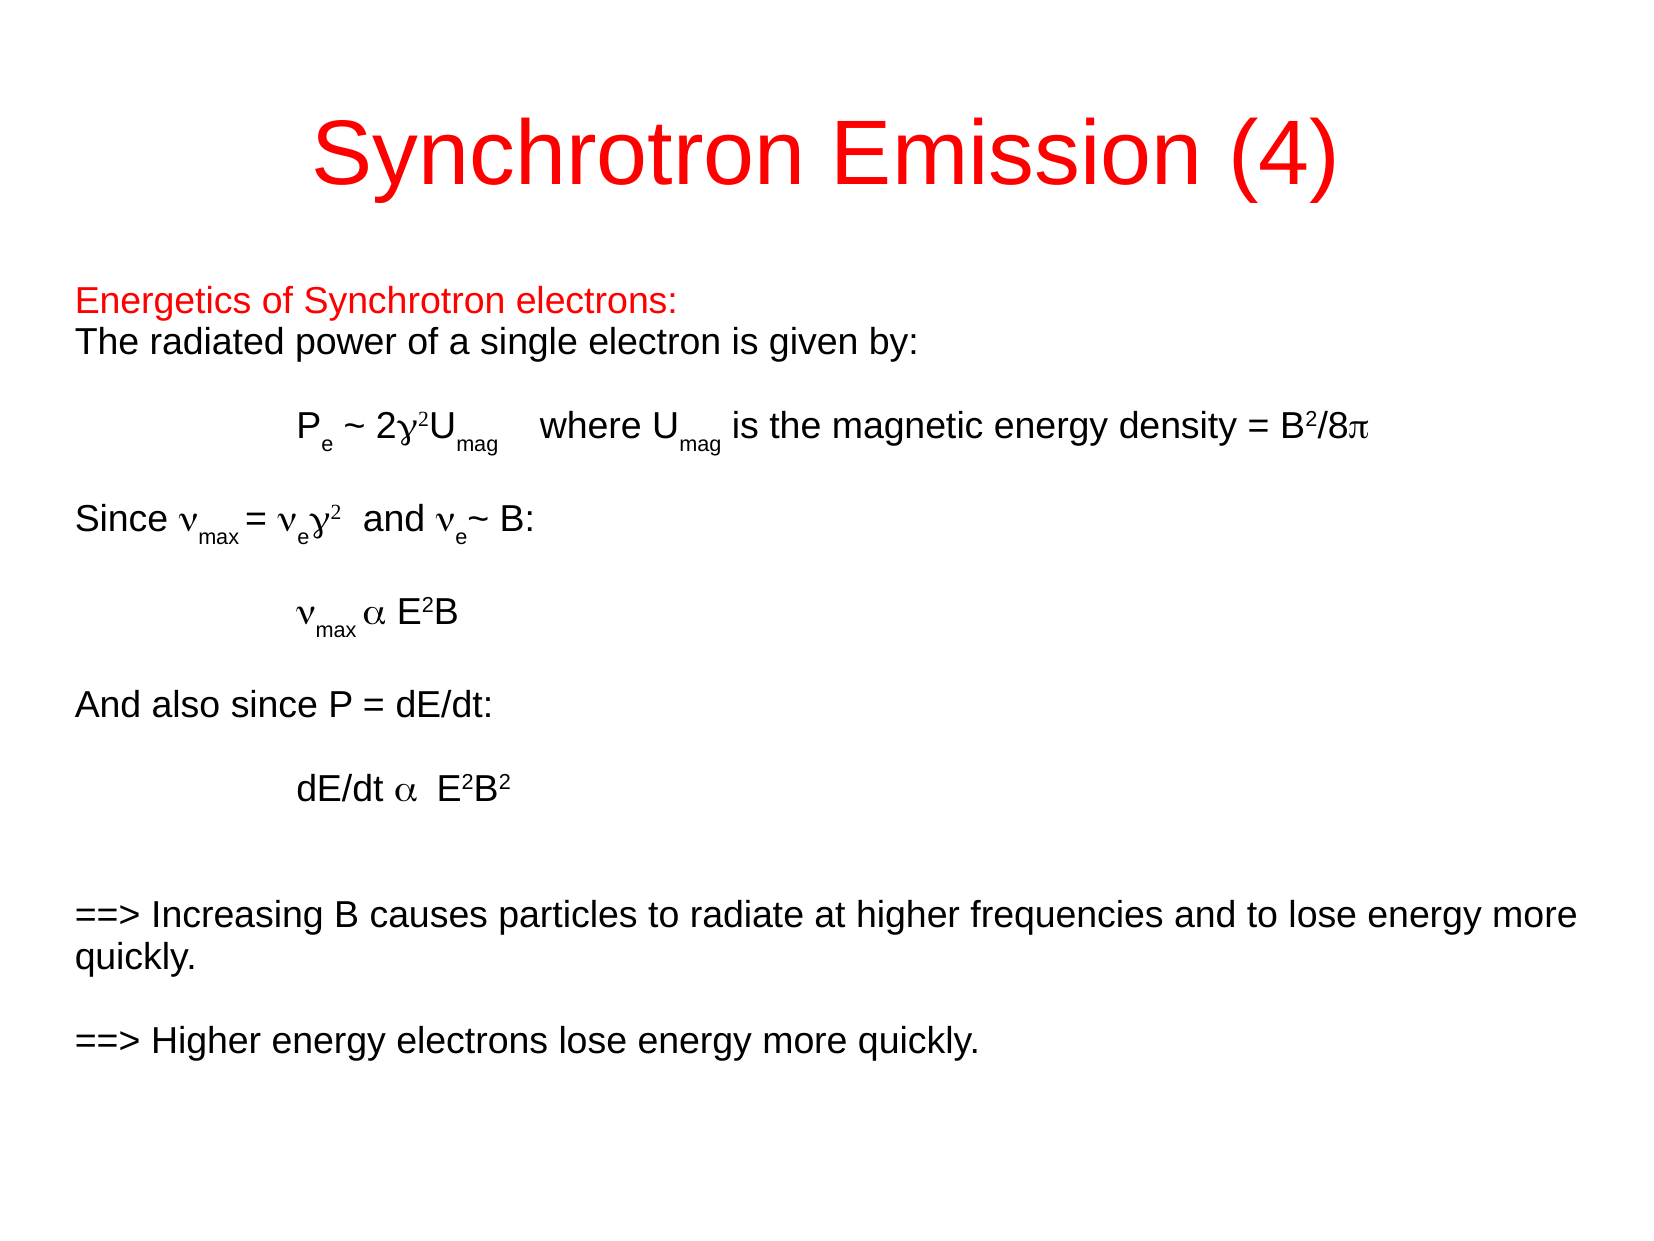

# Synchrotron Emission (4)
Energetics of Synchrotron electrons:
The radiated power of a single electron is given by:
			Pe ~ 2g2Umag where Umag is the magnetic energy density = B2/8p
Since nmax = neg2 and ne~ B:
			nmax a E2B
And also since P = dE/dt:
			dE/dt a E2B2
==> Increasing B causes particles to radiate at higher frequencies and to lose energy more quickly.
==> Higher energy electrons lose energy more quickly.